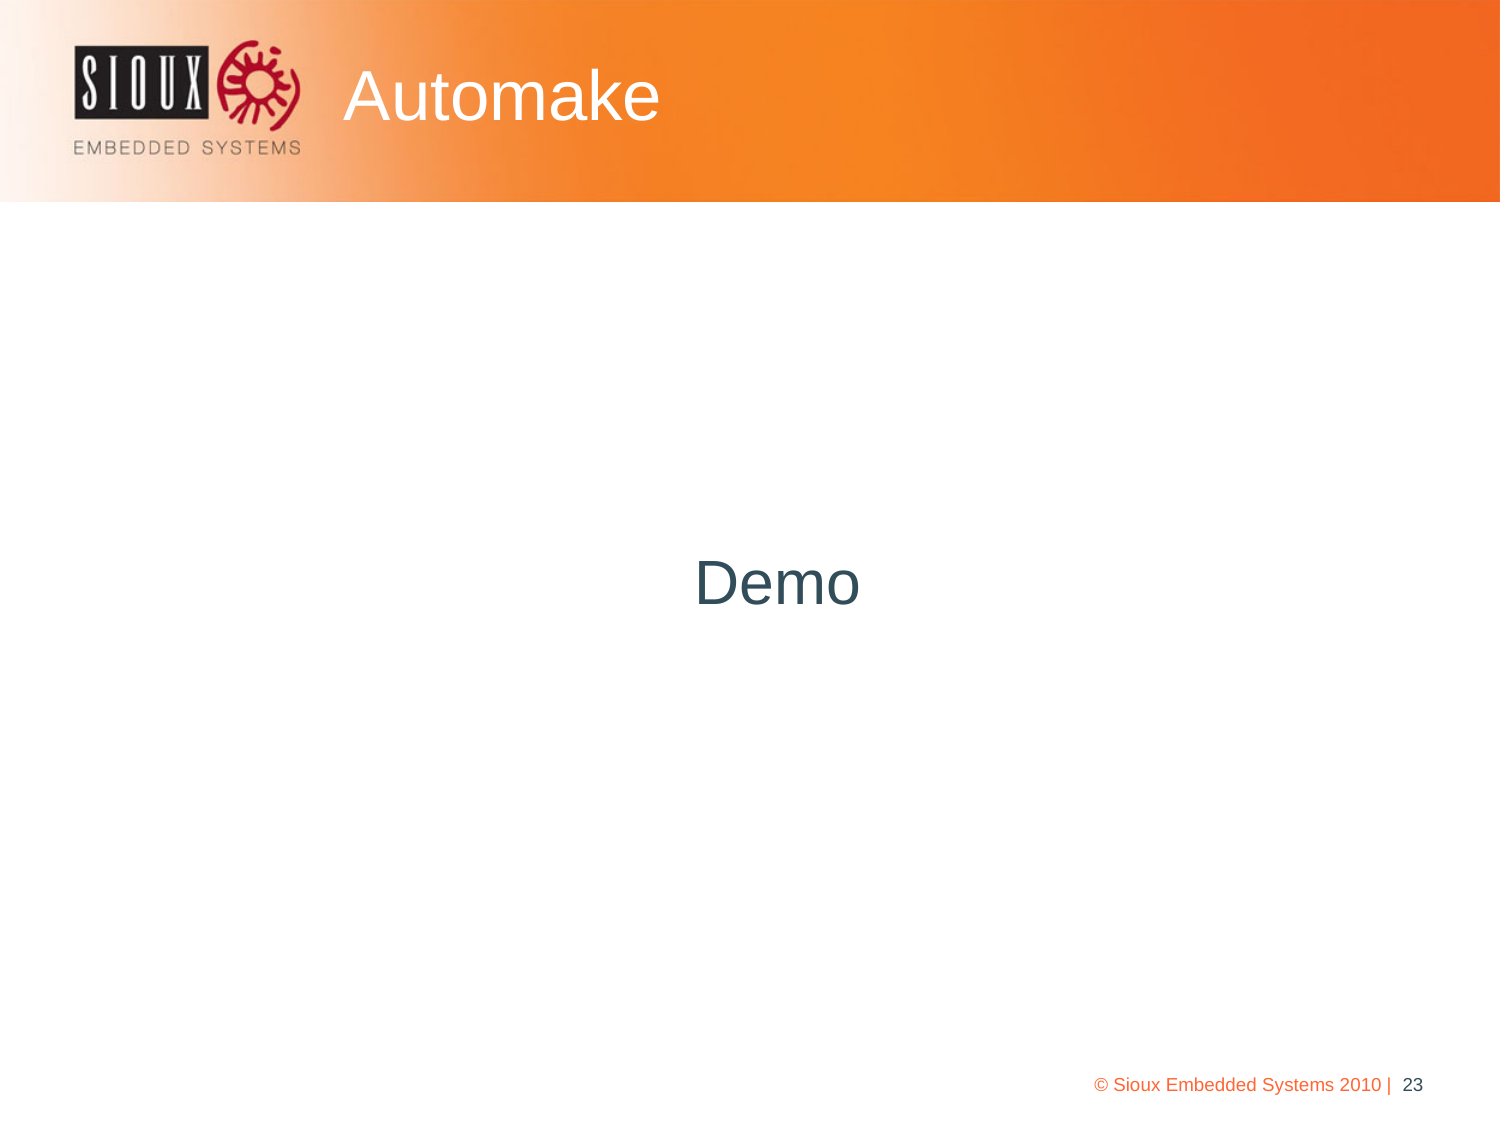

# Automake
Demo
23
© Sioux Embedded Systems 2010